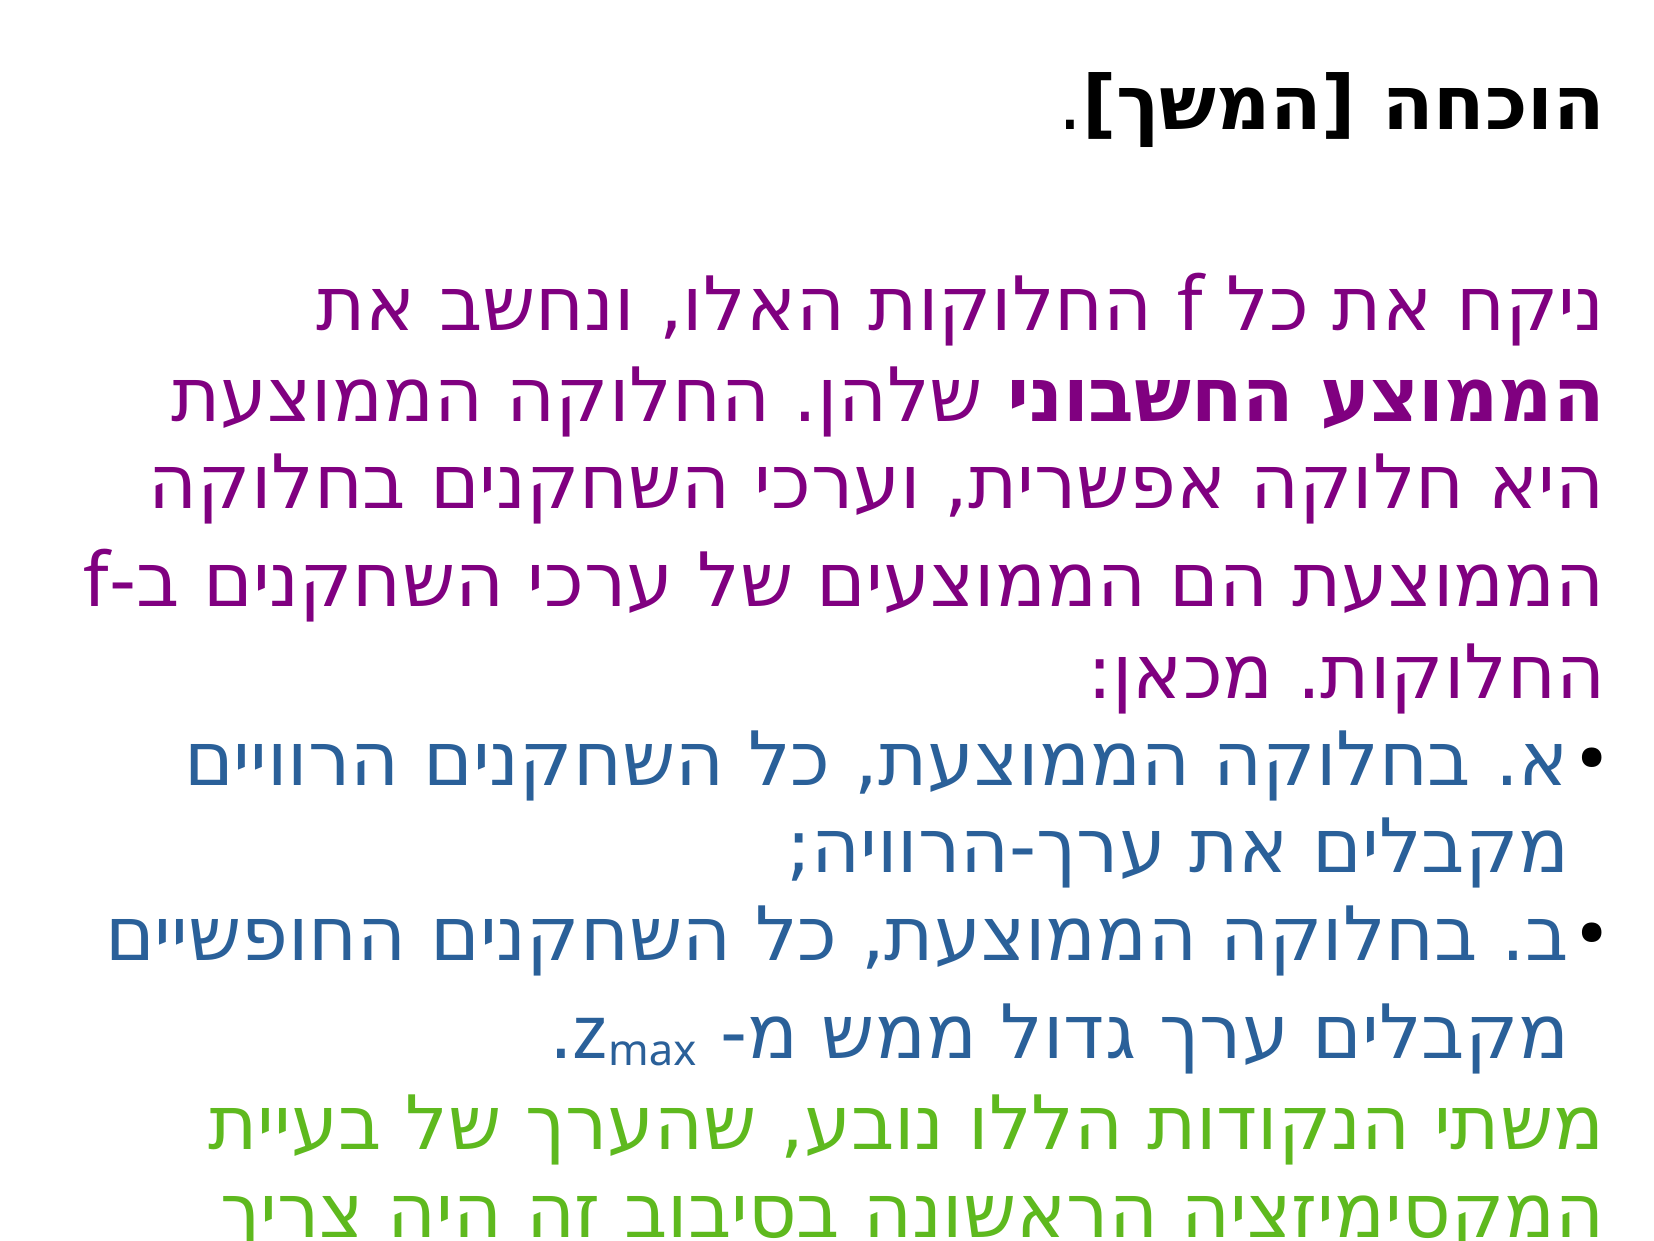

הוכחה [המשך].
ניקח את כל f החלוקות האלו, ונחשב את הממוצע החשבוני שלהן. החלוקה הממוצעת היא חלוקה אפשרית, וערכי השחקנים בחלוקה הממוצעת הם הממוצעים של ערכי השחקנים ב-f החלוקות. מכאן:
א. בחלוקה הממוצעת, כל השחקנים הרוויים מקבלים את ערך-הרוויה;
ב. בחלוקה הממוצעת, כל השחקנים החופשיים מקבלים ערך גדול ממש מ- zmax.
משתי הנקודות הללו נובע, שהערך של בעיית המקסימיזציה הראשונה בסיבוב זה היה צריך להיות גדול ממש מ- zmax - סתירה. ***